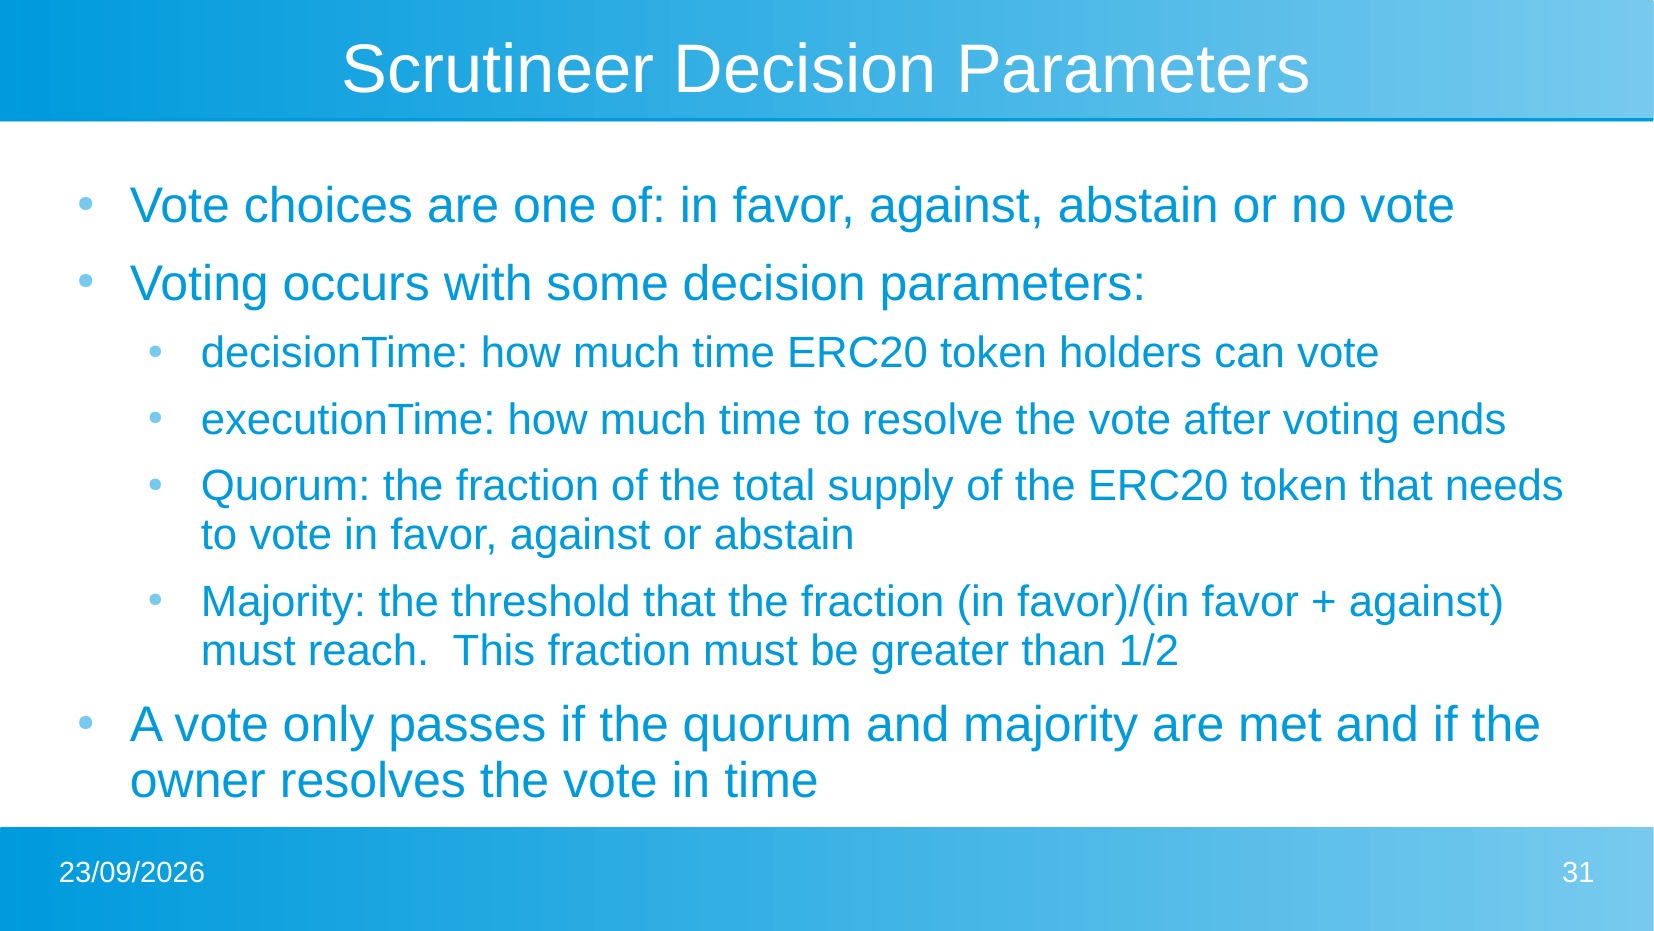

# Scrutineer Decision Parameters
Vote choices are one of: in favor, against, abstain or no vote
Voting occurs with some decision parameters:
decisionTime: how much time ERC20 token holders can vote
executionTime: how much time to resolve the vote after voting ends
Quorum: the fraction of the total supply of the ERC20 token that needs to vote in favor, against or abstain
Majority: the threshold that the fraction (in favor)/(in favor + against) must reach. This fraction must be greater than 1/2
A vote only passes if the quorum and majority are met and if the owner resolves the vote in time
31